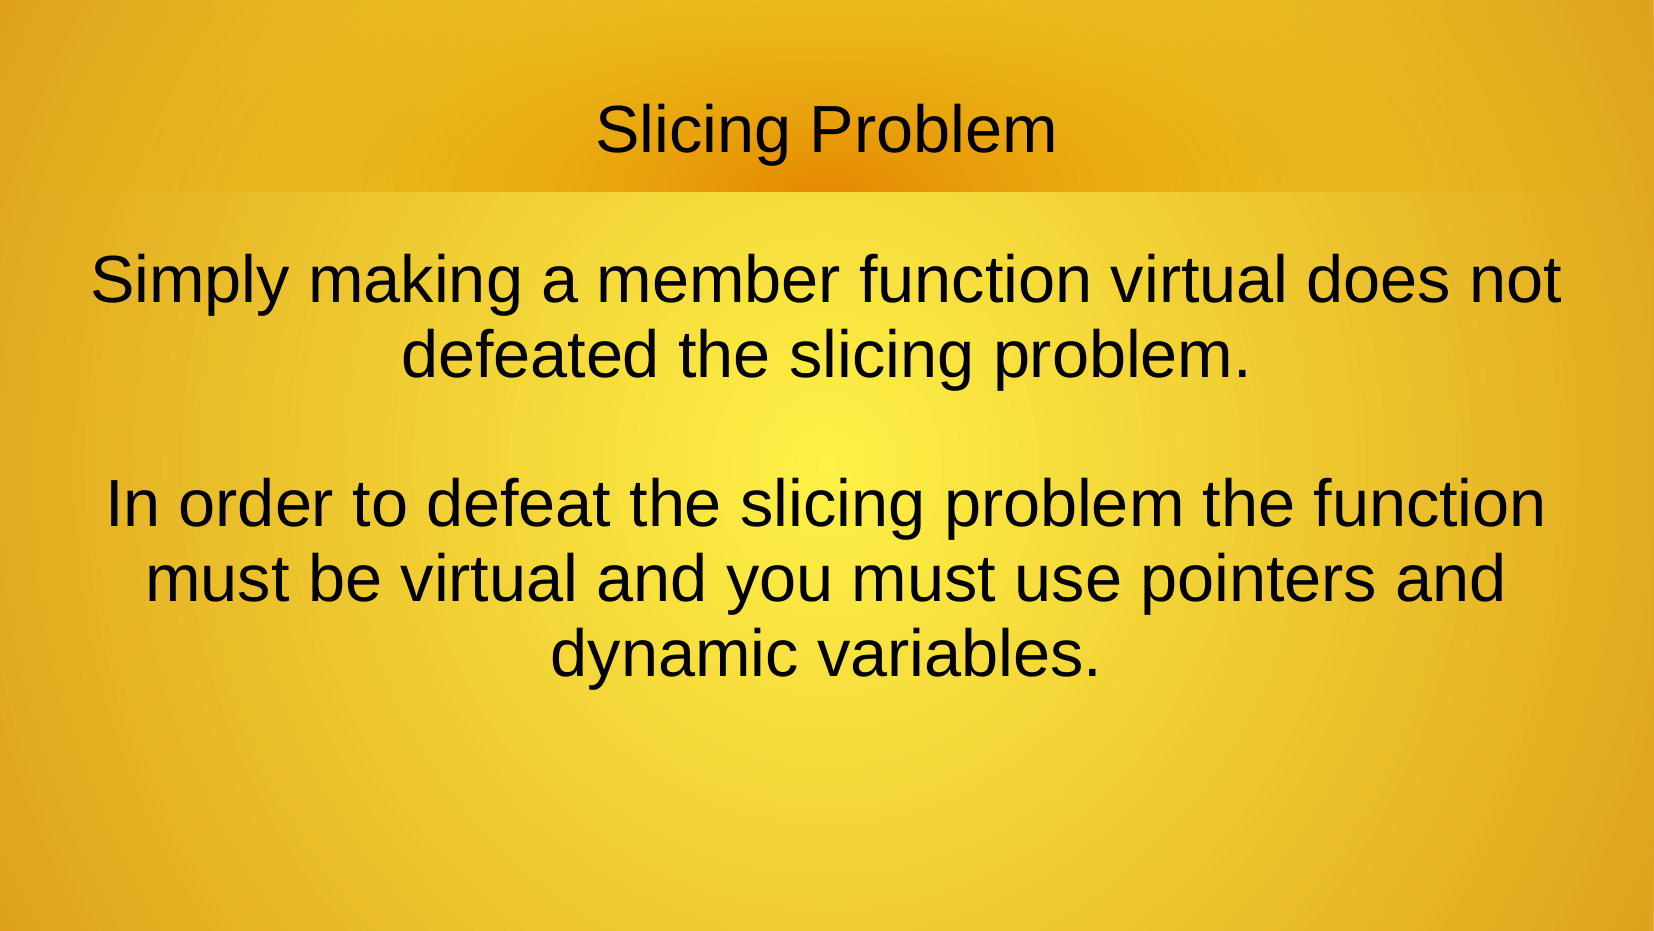

# Slicing Problem
Simply making a member function virtual does not defeated the slicing problem.
In order to defeat the slicing problem the function must be virtual and you must use pointers and dynamic variables.